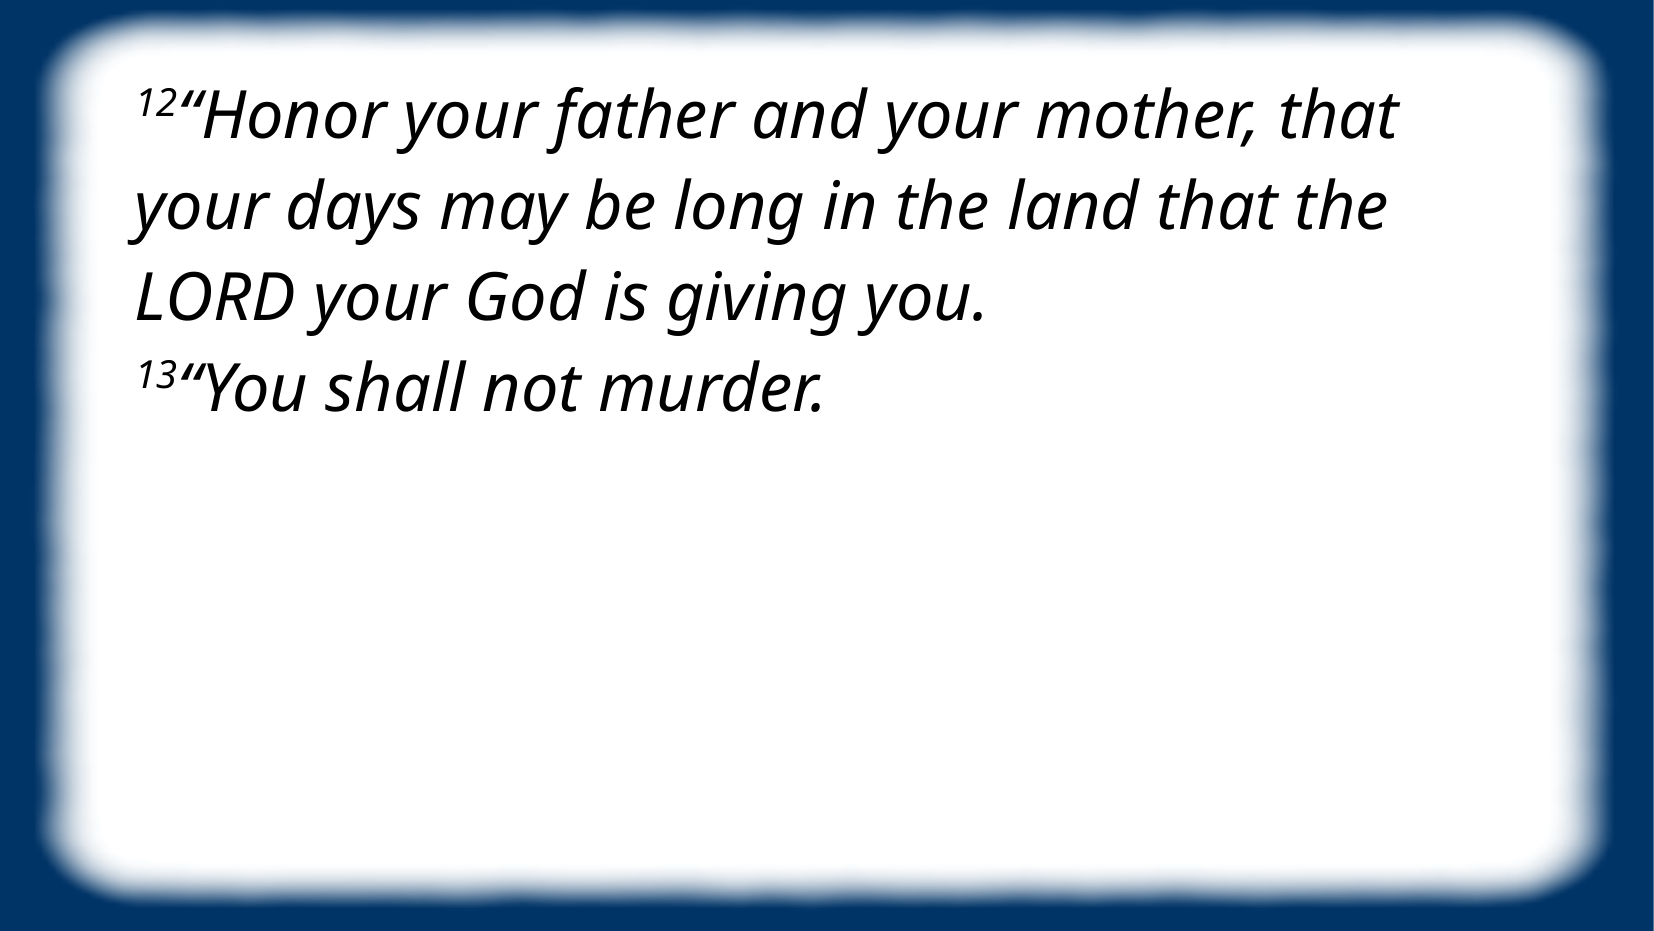

12“Honor your father and your mother, that your days may be long in the land that the LORD your God is giving you.
13“You shall not murder.